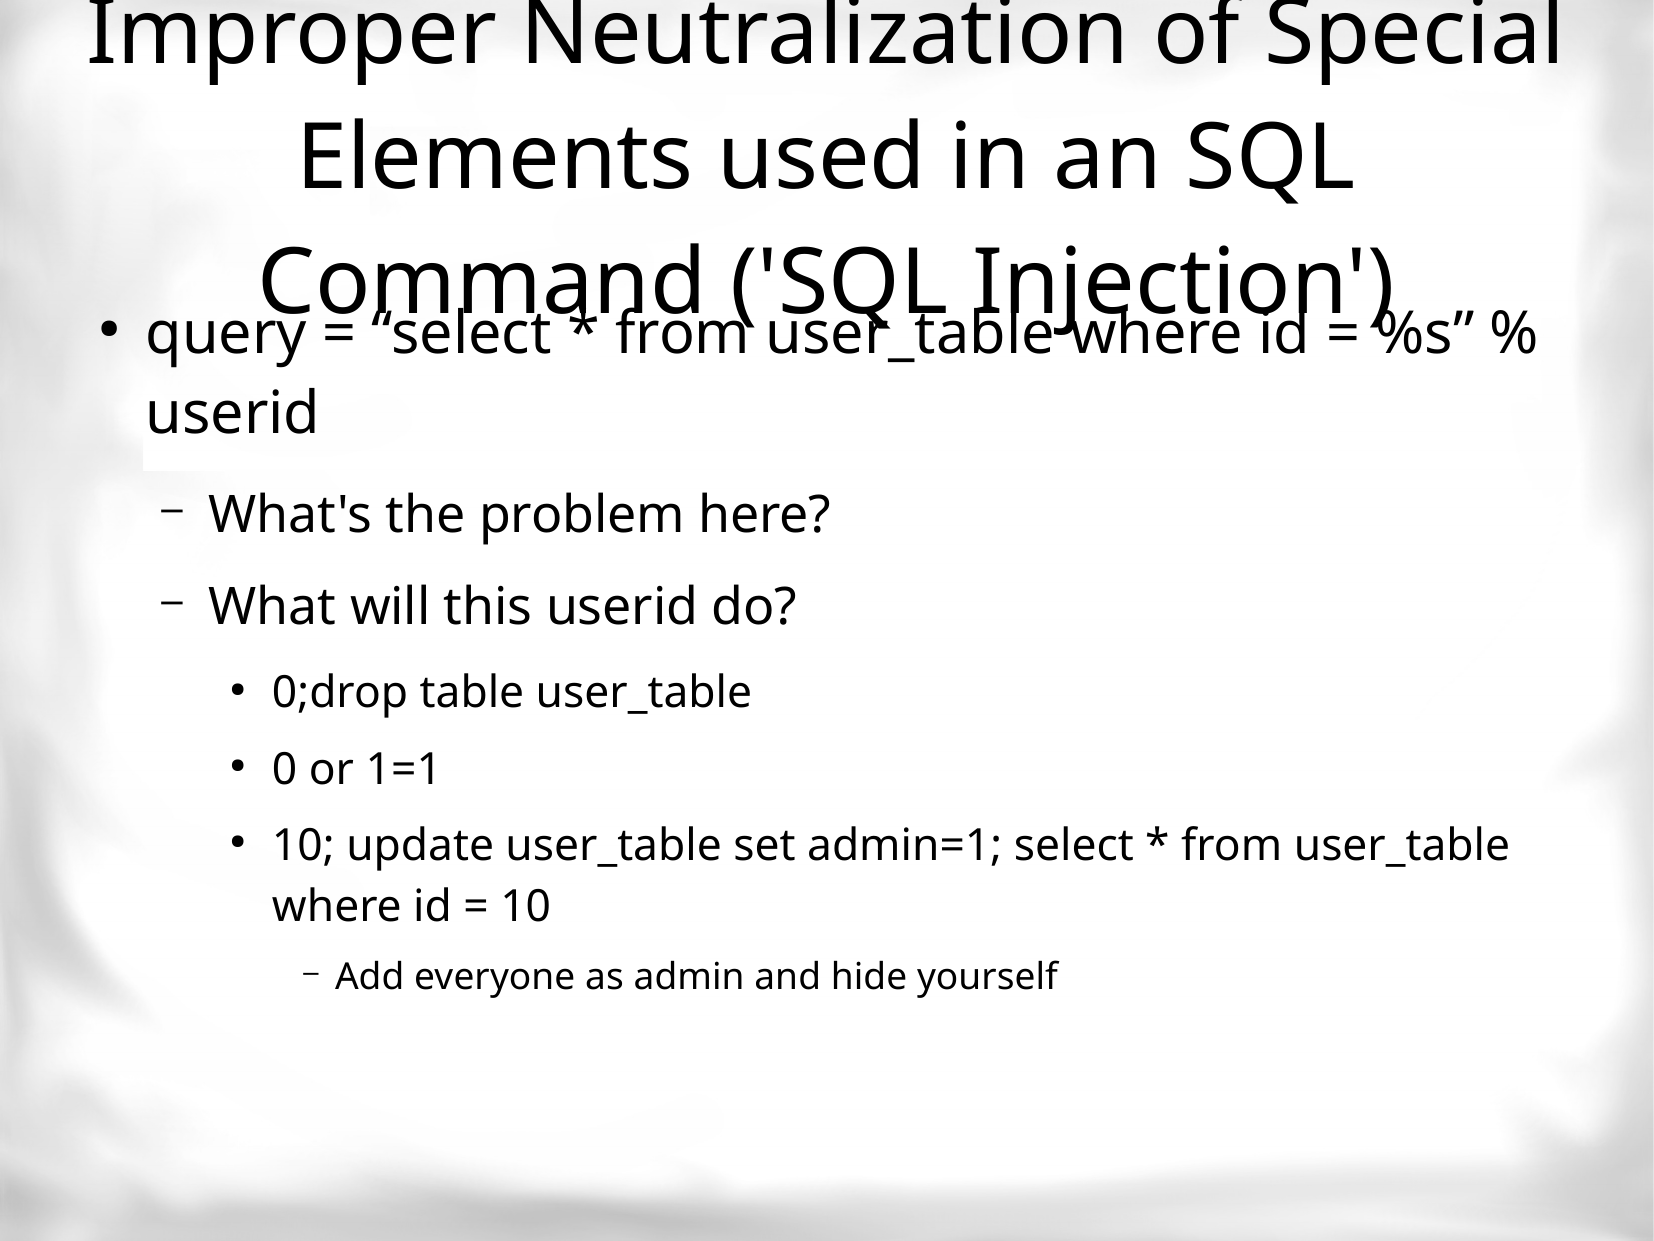

# Improper Neutralization of Special Elements used in an SQL Command ('SQL Injection')
query = “select * from user_table where id = %s” % userid
What's the problem here?
What will this userid do?
0;drop table user_table
0 or 1=1
10; update user_table set admin=1; select * from user_table where id = 10
Add everyone as admin and hide yourself